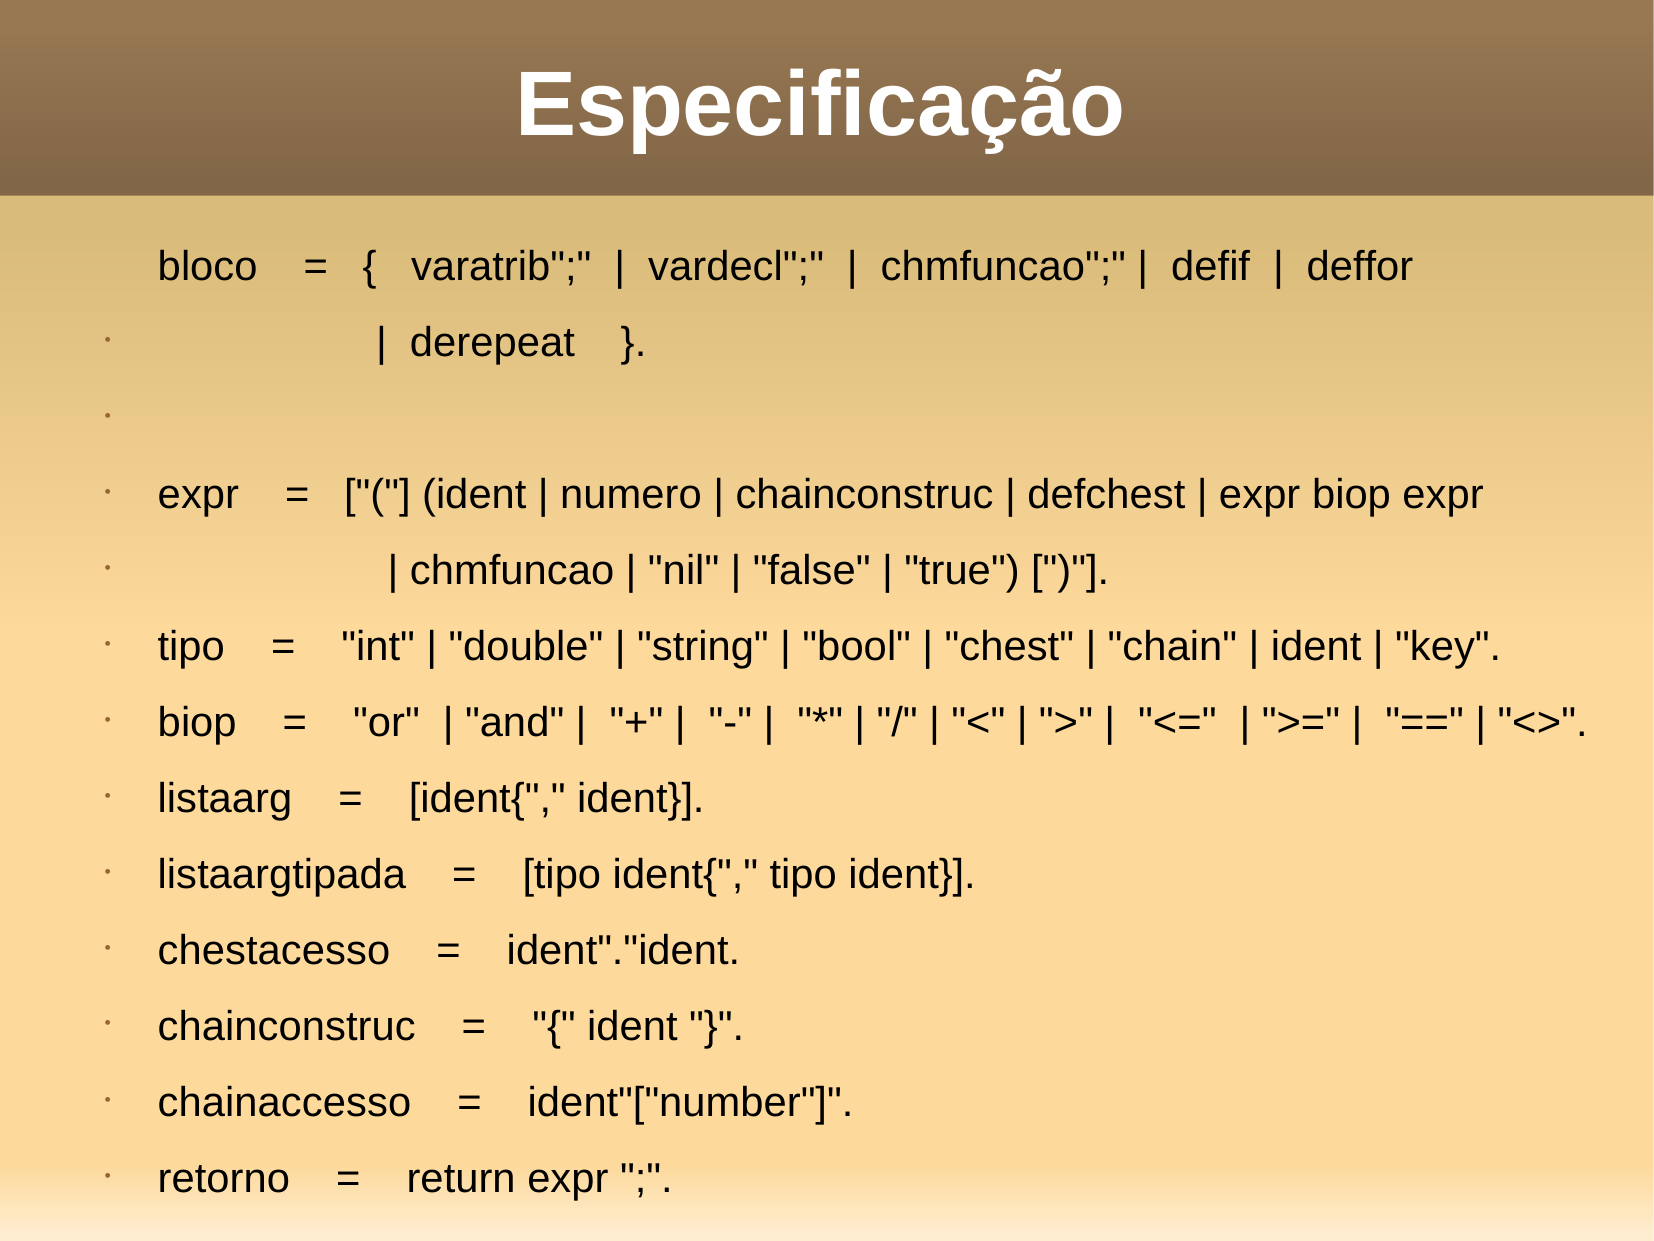

# Especificação
bloco = { varatrib";" | vardecl";" | chmfuncao";" | defif | deffor
 | derepeat }.
expr = ["("] (ident | numero | chainconstruc | defchest | expr biop expr
 | chmfuncao | "nil" | "false" | "true") [")"].
tipo = "int" | "double" | "string" | "bool" | "chest" | "chain" | ident | "key".
biop = "or" | "and" | "+" | "-" | "*" | "/" | "<" | ">" | "<=" | ">=" | "==" | "<>".
listaarg = [ident{"," ident}].
listaargtipada = [tipo ident{"," tipo ident}].
chestacesso = ident"."ident.
chainconstruc = "{" ident "}".
chainaccesso = ident"["number"]".
retorno = return expr ";".